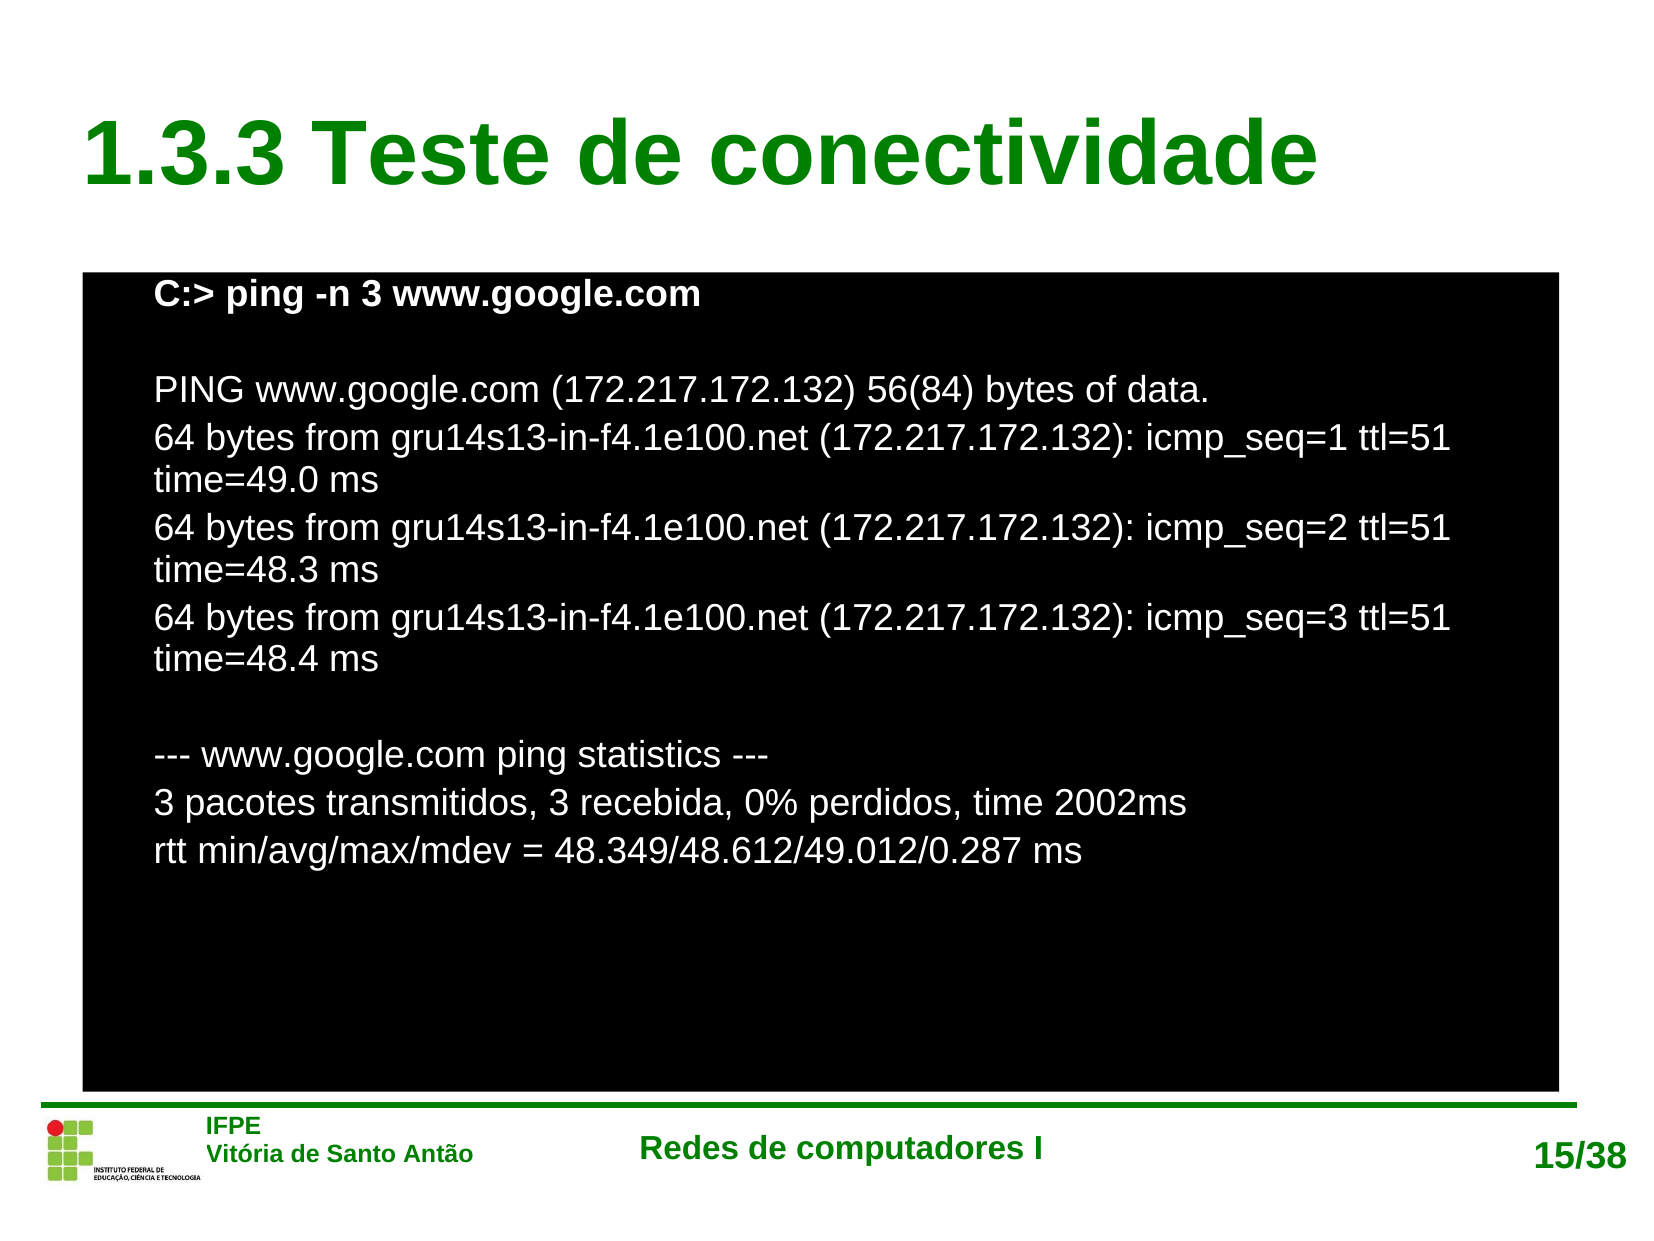

# 1.3.3 Teste de conectividade
C:> ping -n 3 www.google.com
PING www.google.com (172.217.172.132) 56(84) bytes of data.
64 bytes from gru14s13-in-f4.1e100.net (172.217.172.132): icmp_seq=1 ttl=51 time=49.0 ms
64 bytes from gru14s13-in-f4.1e100.net (172.217.172.132): icmp_seq=2 ttl=51 time=48.3 ms
64 bytes from gru14s13-in-f4.1e100.net (172.217.172.132): icmp_seq=3 ttl=51 time=48.4 ms
--- www.google.com ping statistics ---
3 pacotes transmitidos, 3 recebida, 0% perdidos, time 2002ms
rtt min/avg/max/mdev = 48.349/48.612/49.012/0.287 ms